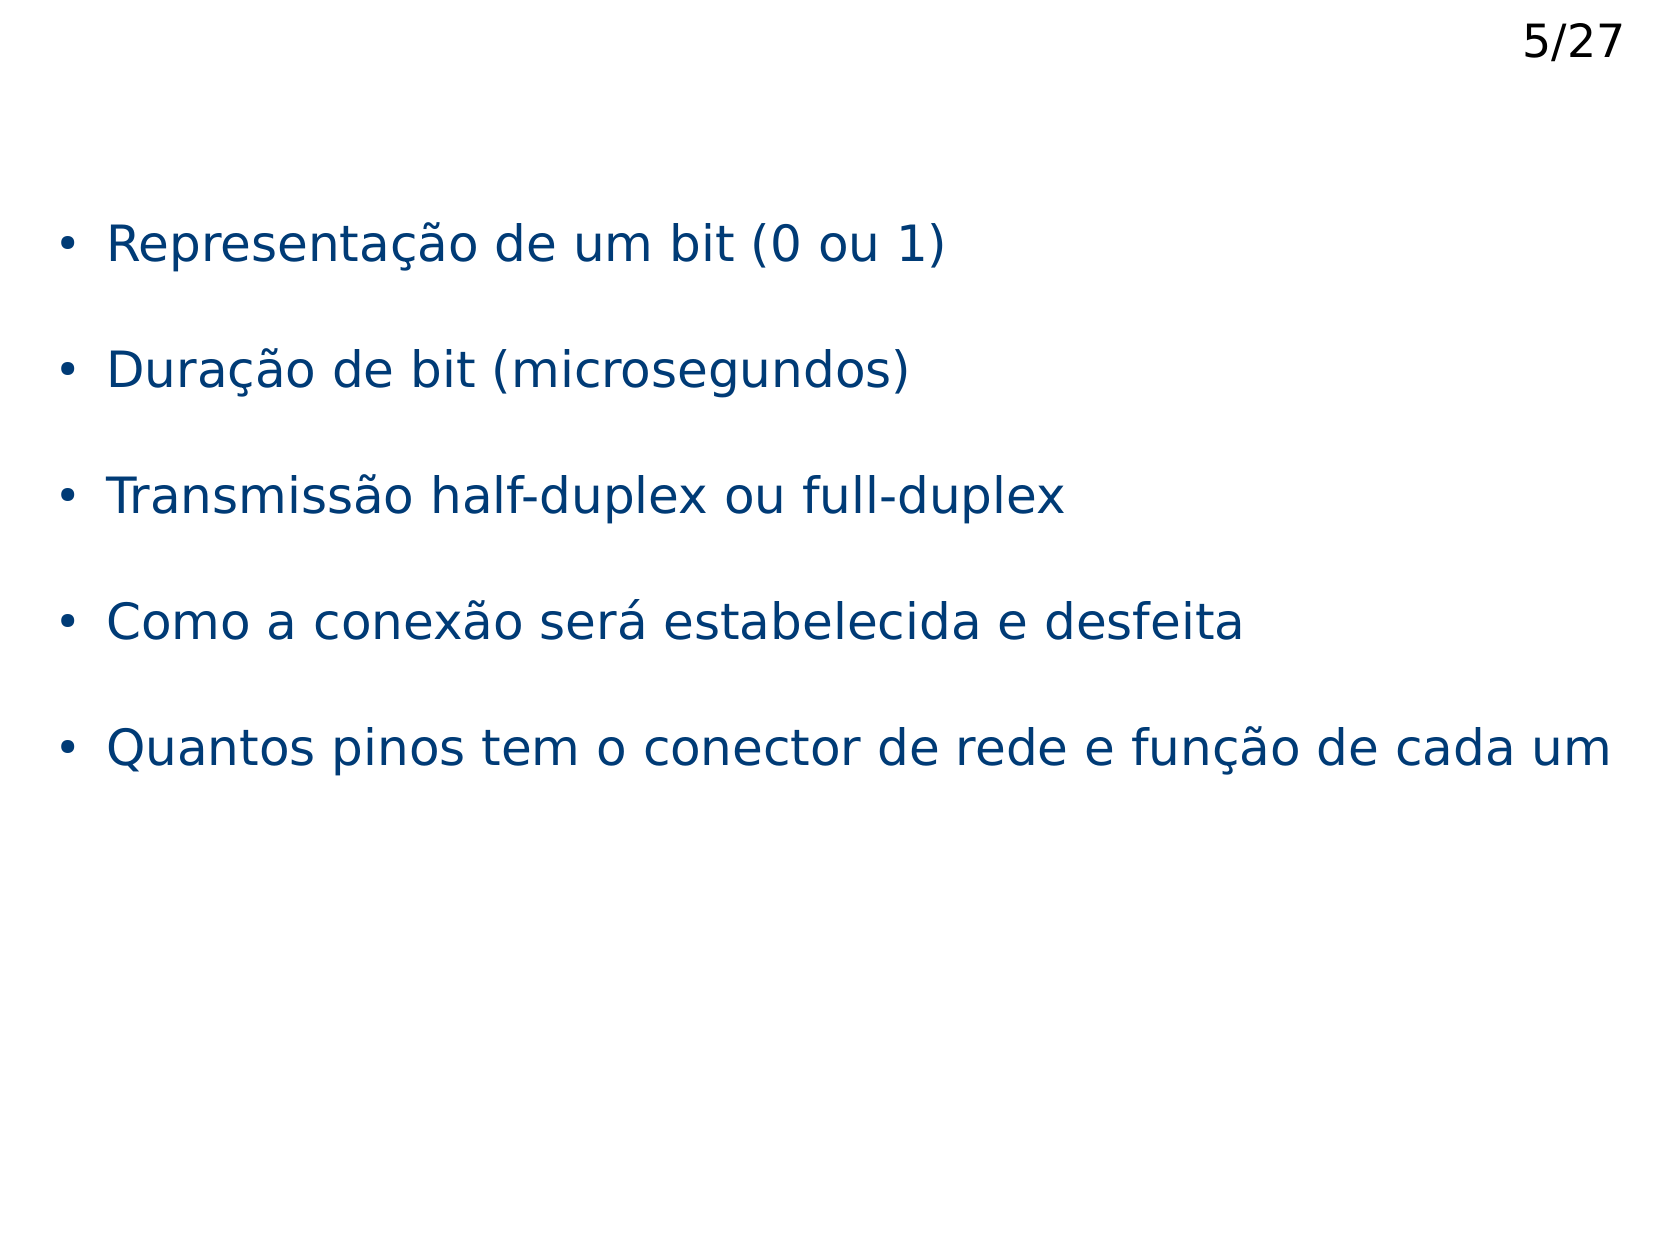

5
#
Representação de um bit (0 ou 1)
Duração de bit (microsegundos)
Transmissão half-duplex ou full-duplex
Como a conexão será estabelecida e desfeita
Quantos pinos tem o conector de rede e função de cada um